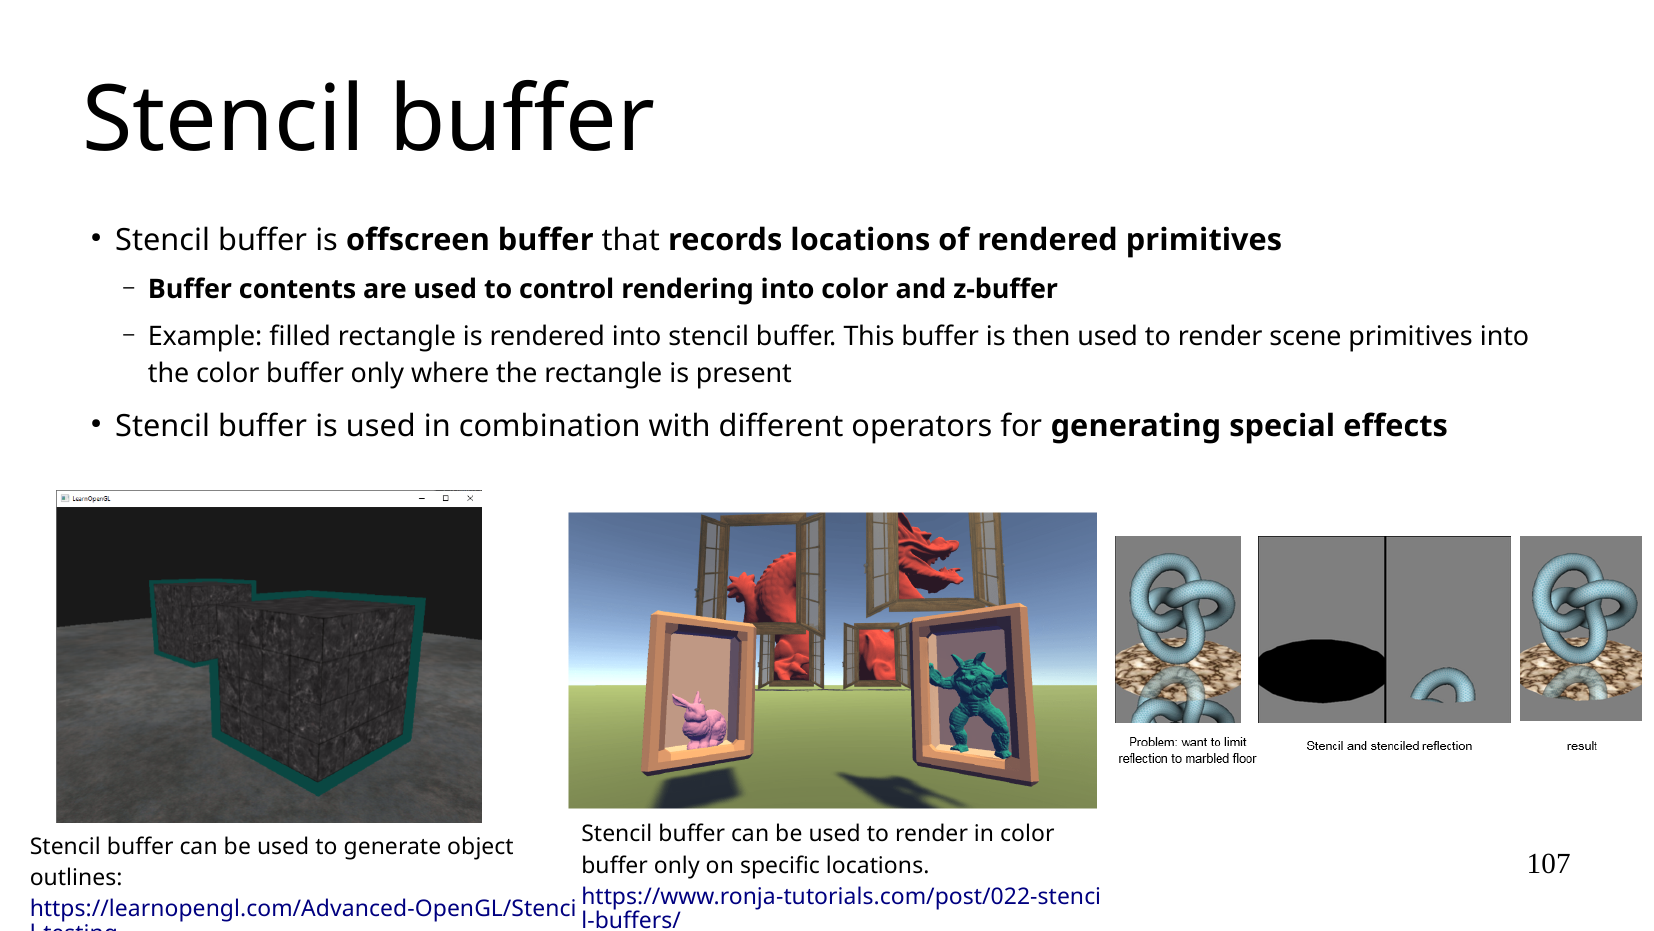

# Stencil buffer
Stencil buffer is offscreen buffer that records locations of rendered primitives
Buffer contents are used to control rendering into color and z-buffer
Example: filled rectangle is rendered into stencil buffer. This buffer is then used to render scene primitives into the color buffer only where the rectangle is present
Stencil buffer is used in combination with different operators for generating special effects
Stencil buffer can be used to render in color buffer only on specific locations.
https://www.ronja-tutorials.com/post/022-stencil-buffers/
Stencil buffer can be used to generate object outlines: https://learnopengl.com/Advanced-OpenGL/Stencil-testing
107